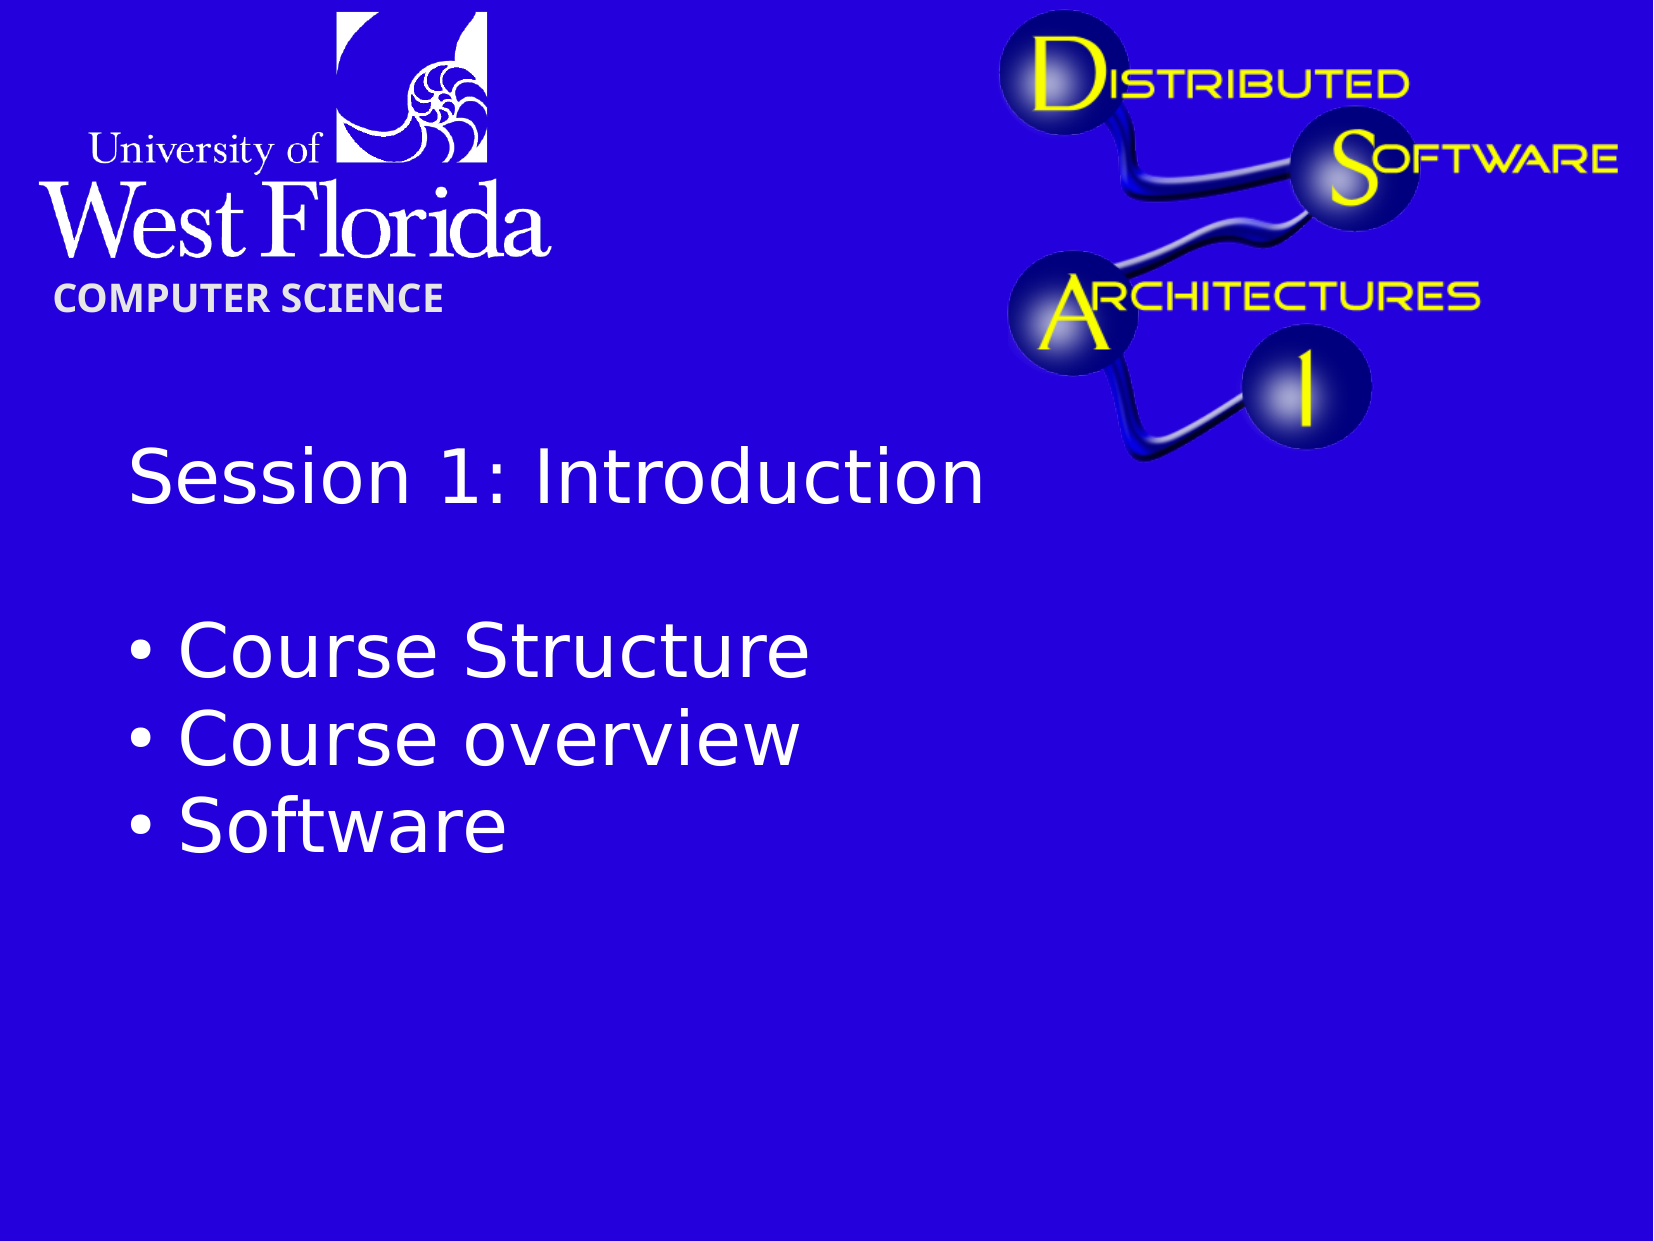

COMPUTER SCIENCE
Session 1: Introduction
 Course Structure
 Course overview
 Software